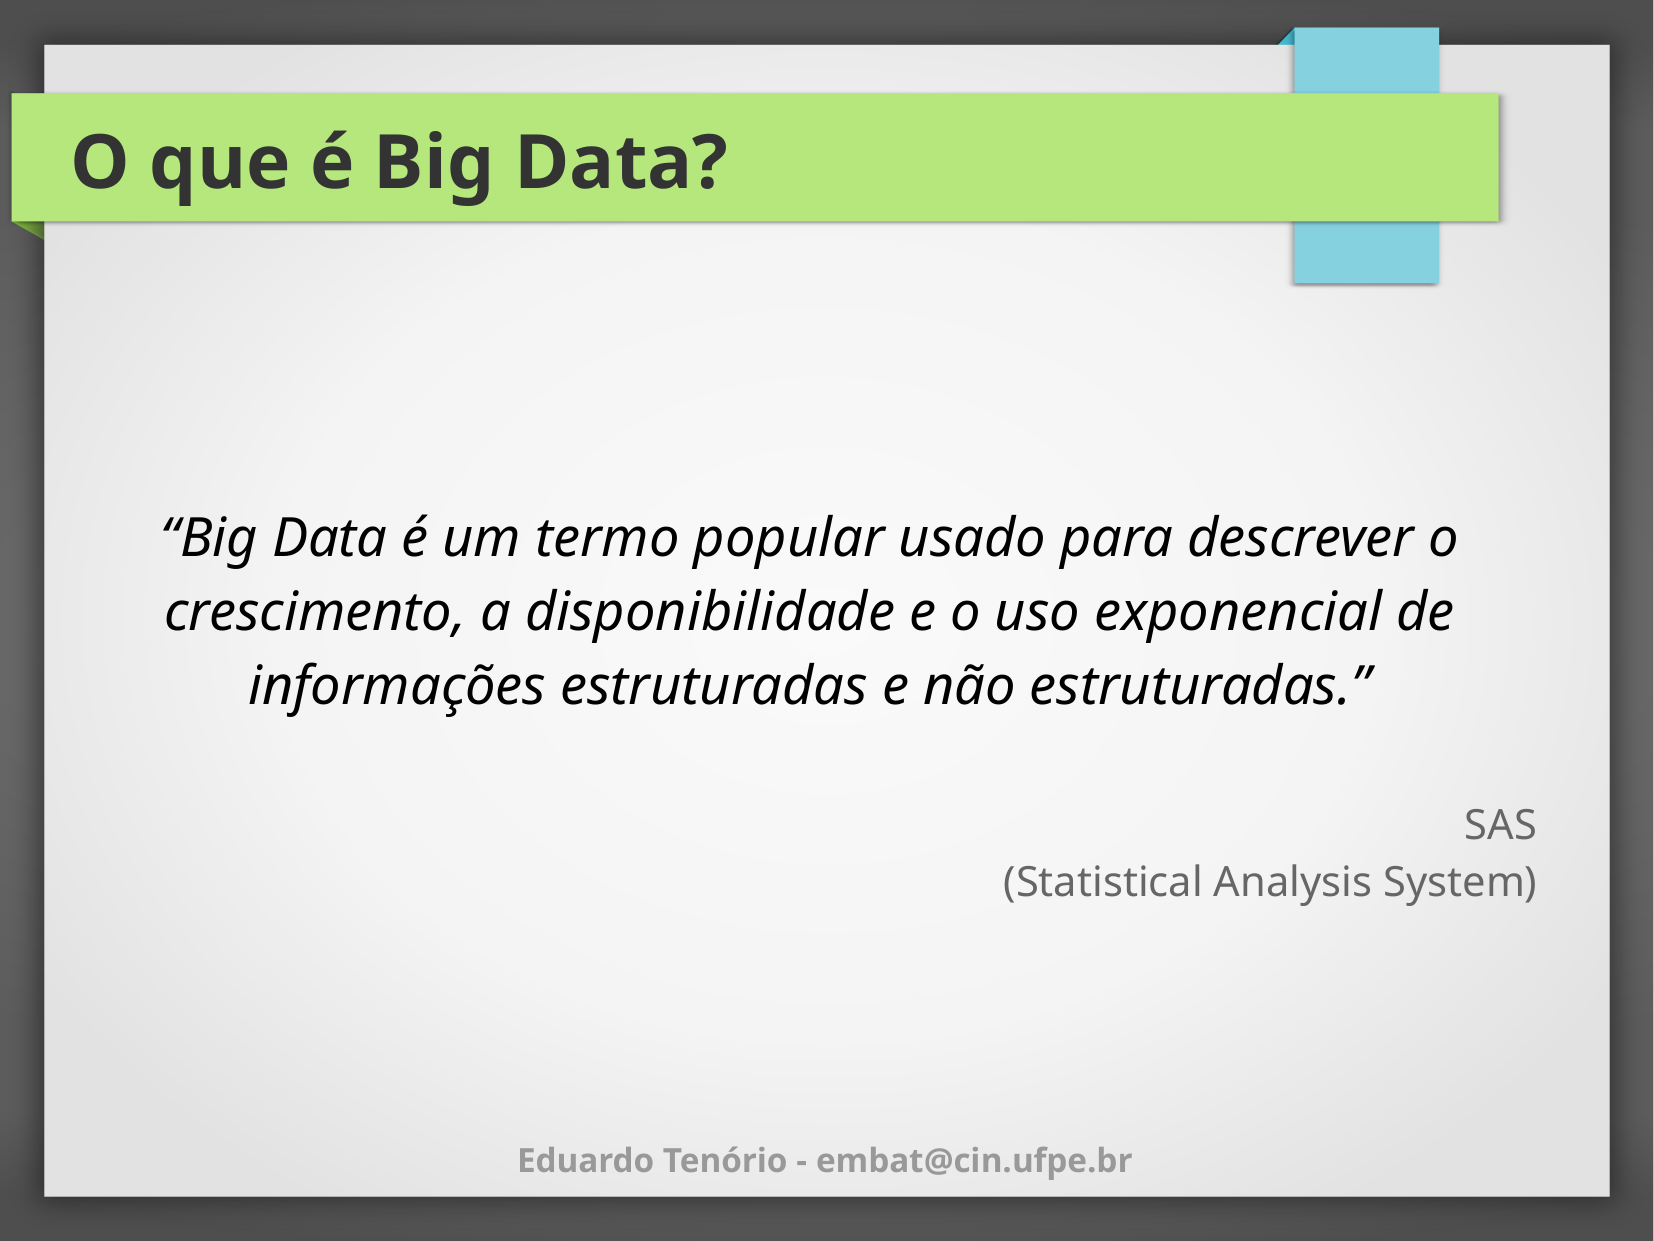

# O que é Big Data?
“Big Data é um termo popular usado para descrever o crescimento, a disponibilidade e o uso exponencial de informações estruturadas e não estruturadas.”
SAS
(Statistical Analysis System)
Eduardo Tenório - embat@cin.ufpe.br